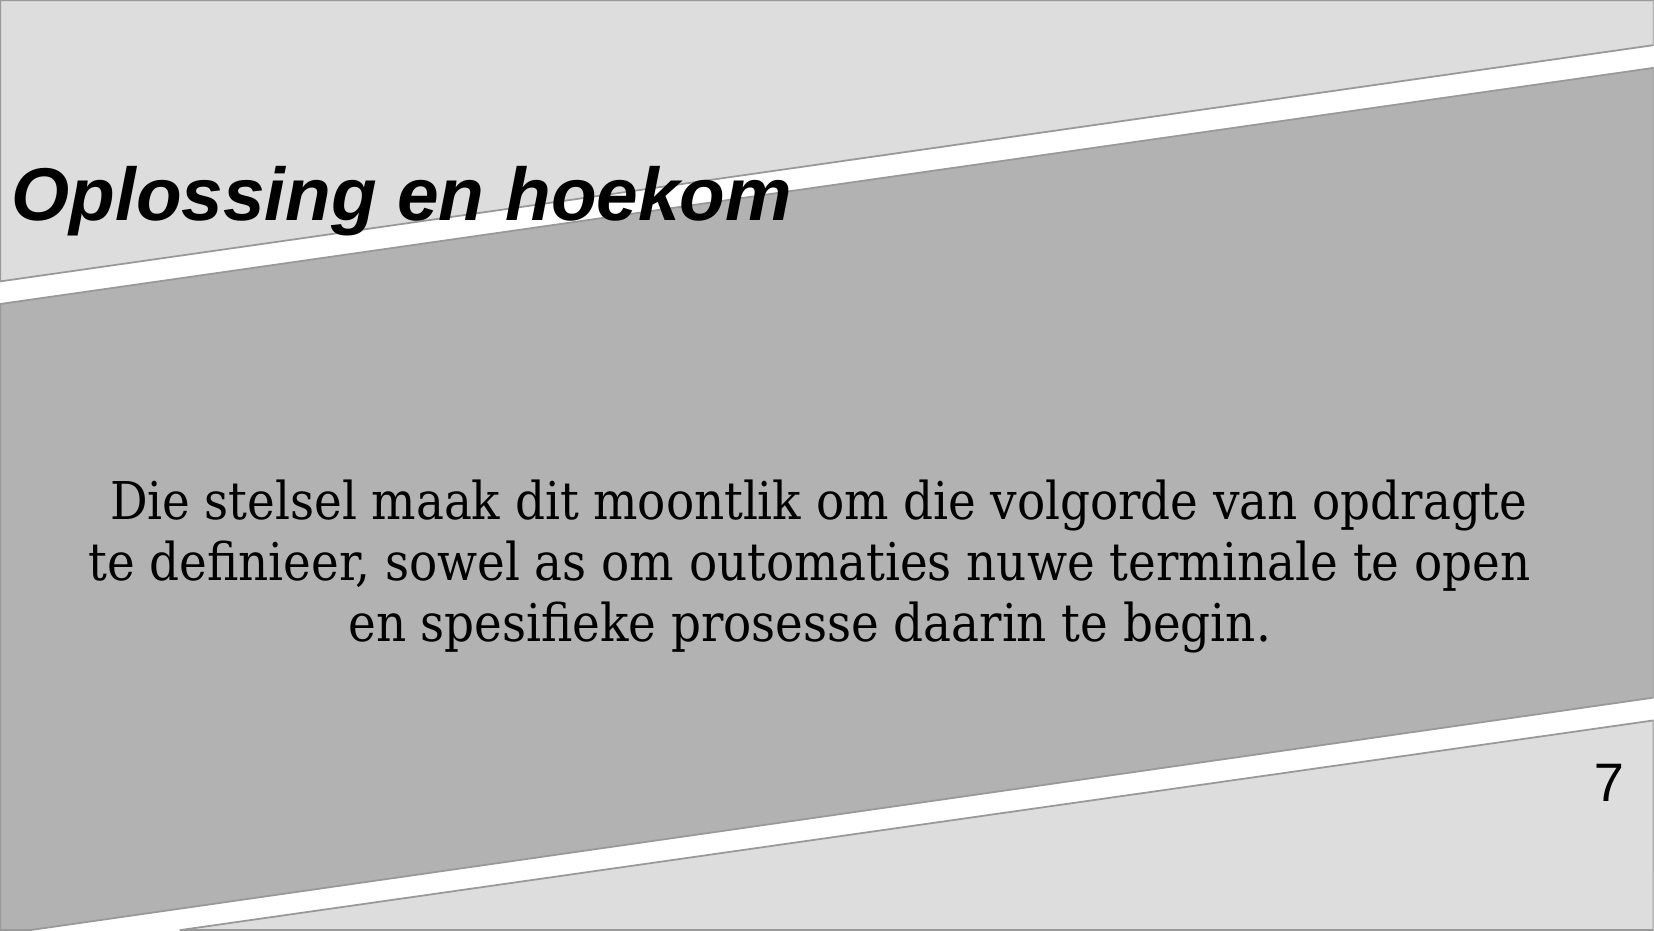

# Oplossing en hoekom
Die stelsel maak dit moontlik om die volgorde van opdragte te definieer, sowel as om outomaties nuwe terminale te open en spesifieke prosesse daarin te begin.
7